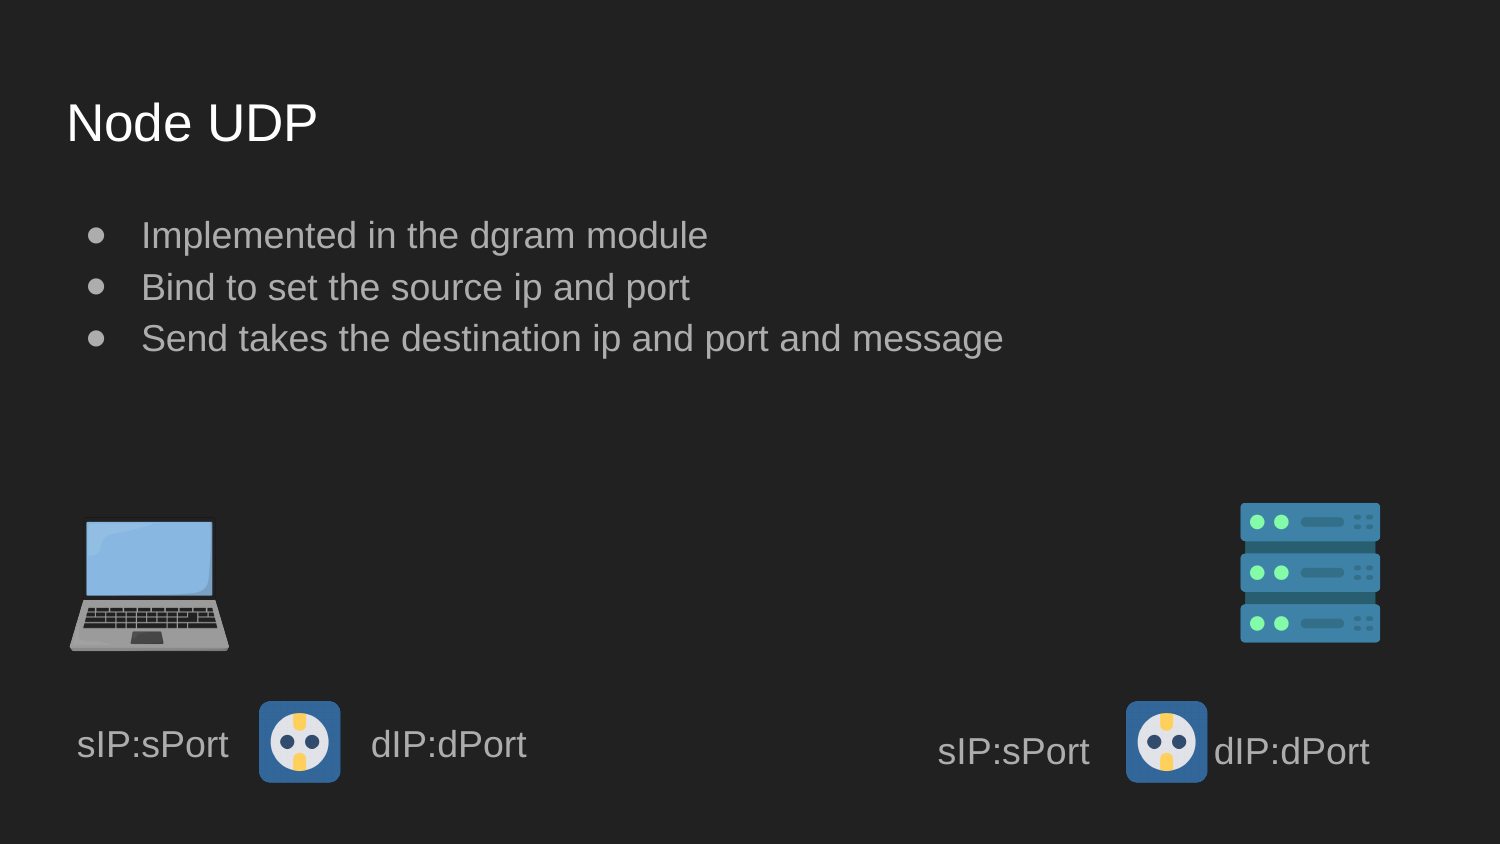

# Node UDP
Implemented in the dgram module
Bind to set the source ip and port
Send takes the destination ip and port and message
sIP:sPort
dIP:dPort
sIP:sPort
dIP:dPort